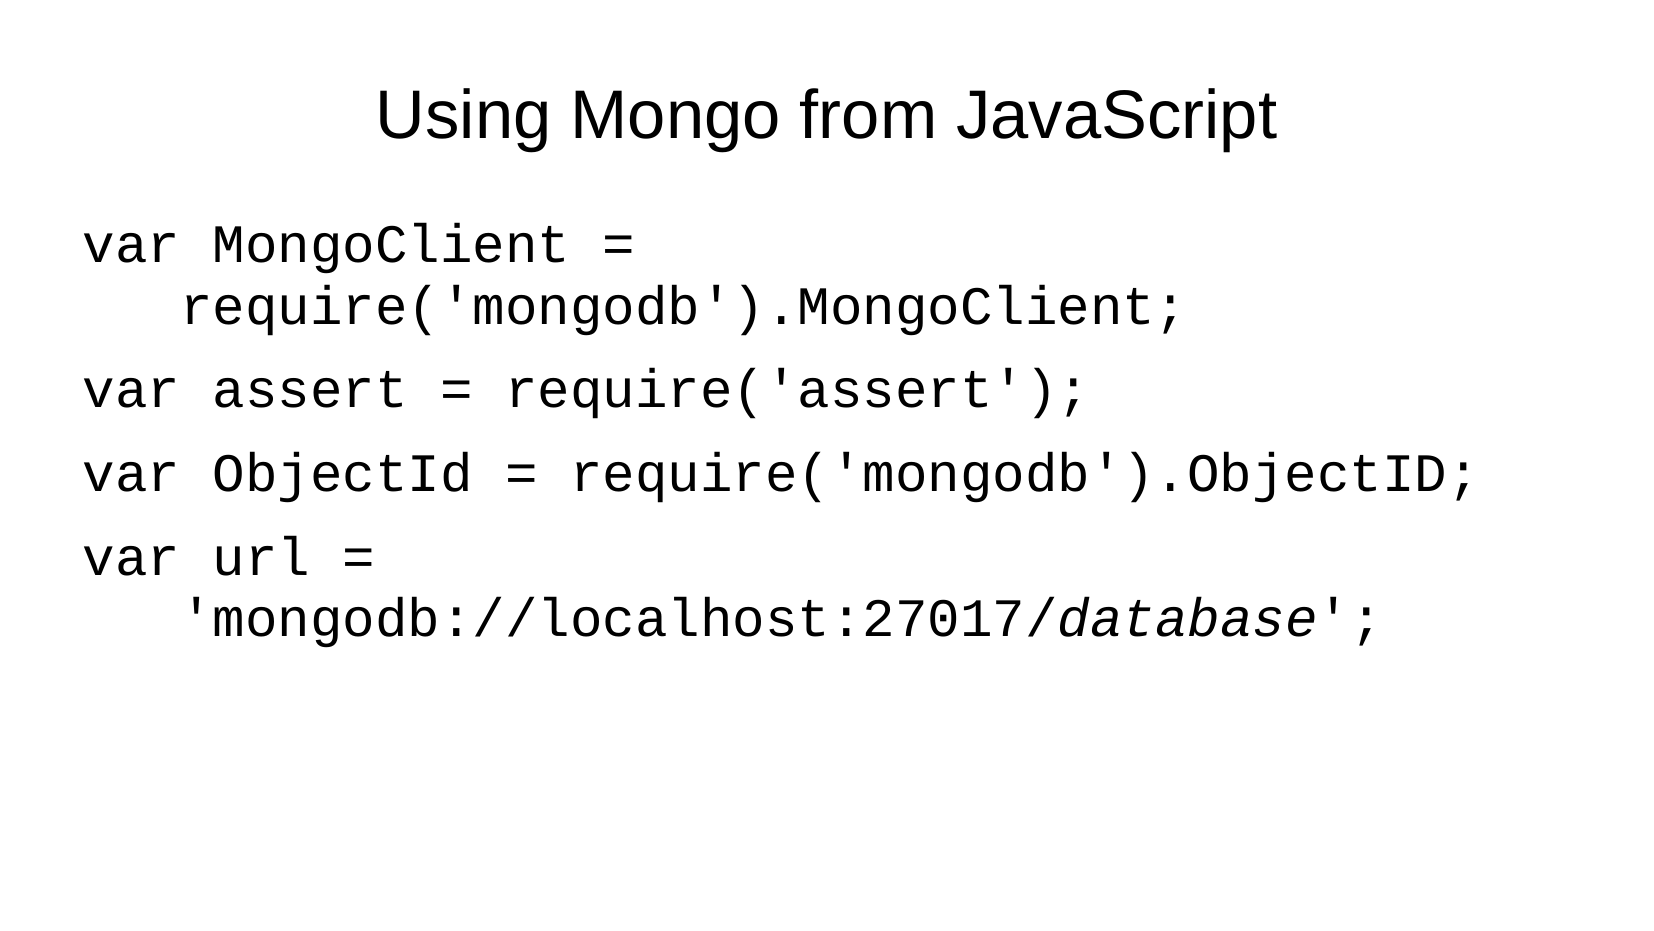

# Using Mongo from JavaScript
var MongoClient =
 require('mongodb').MongoClient;
var assert = require('assert');
var ObjectId = require('mongodb').ObjectID;
var url =
 'mongodb://localhost:27017/database';